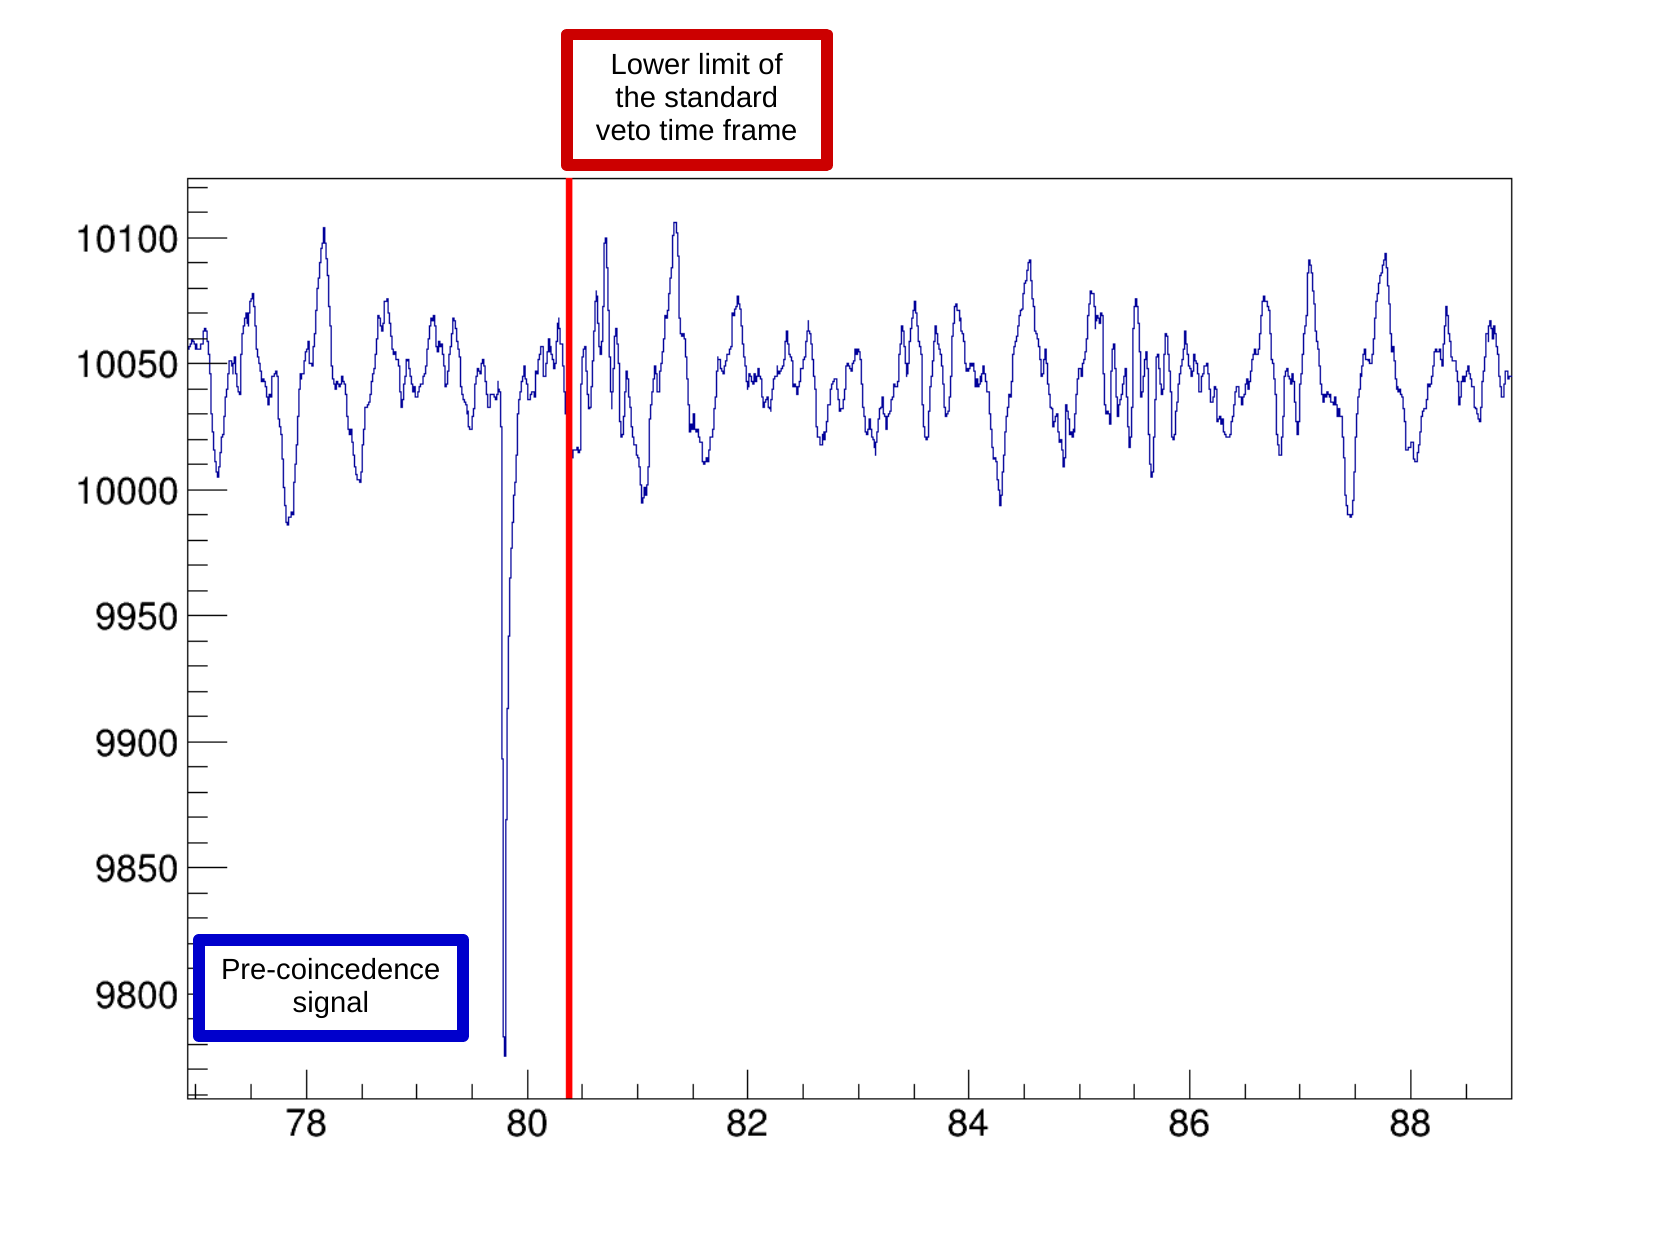

Lower limit of the standard veto time frame
#
Pre-coincedence signal